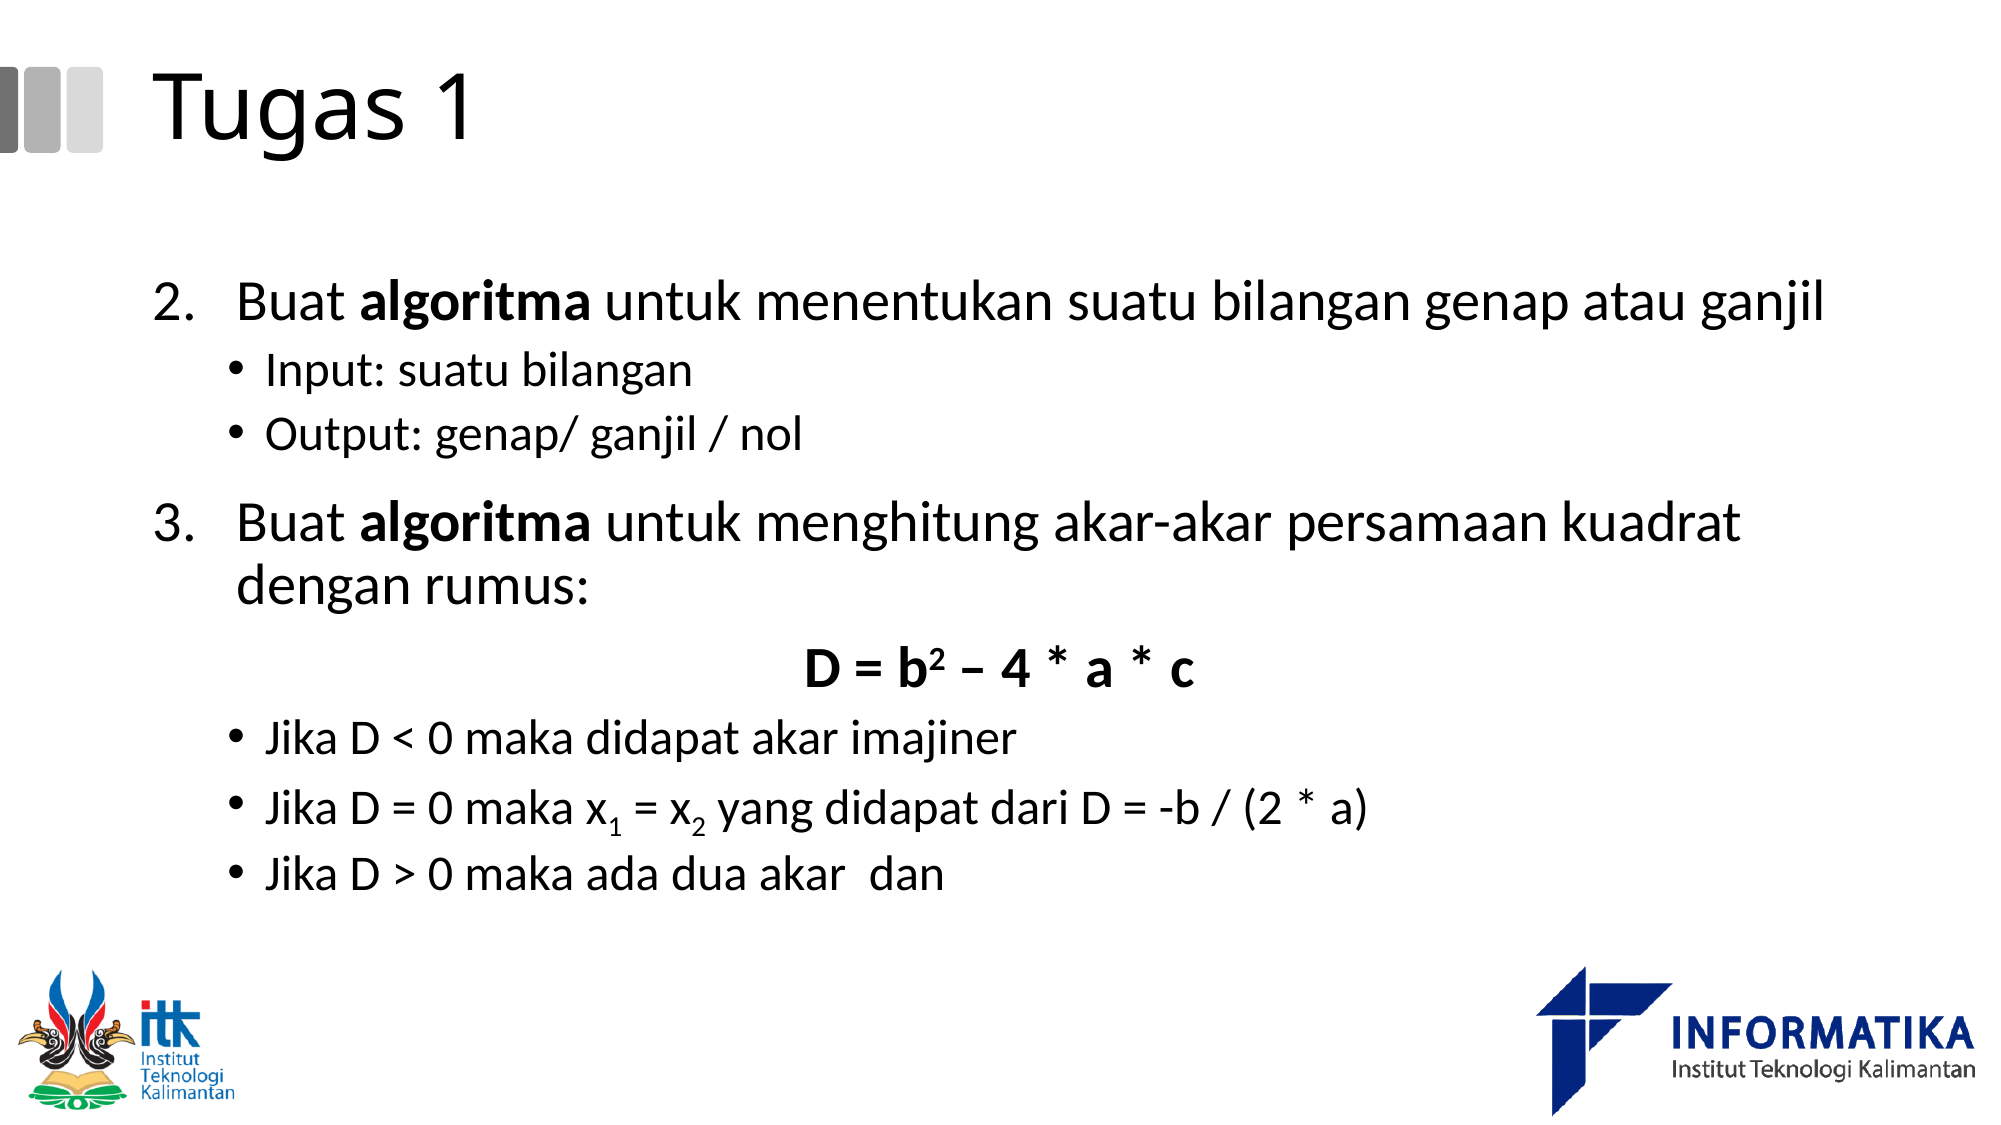

# Tugas 1
Buat algoritma untuk menentukan suatu bilangan genap atau ganjil
Input: suatu bilangan
Output: genap/ ganjil / nol
Buat algoritma untuk menghitung akar-akar persamaan kuadrat dengan rumus:
D = b2 – 4 * a * c
Jika D < 0 maka didapat akar imajiner
Jika D = 0 maka x1 = x2 yang didapat dari D = -b / (2 * a)
Jika D > 0 maka ada dua akar dan